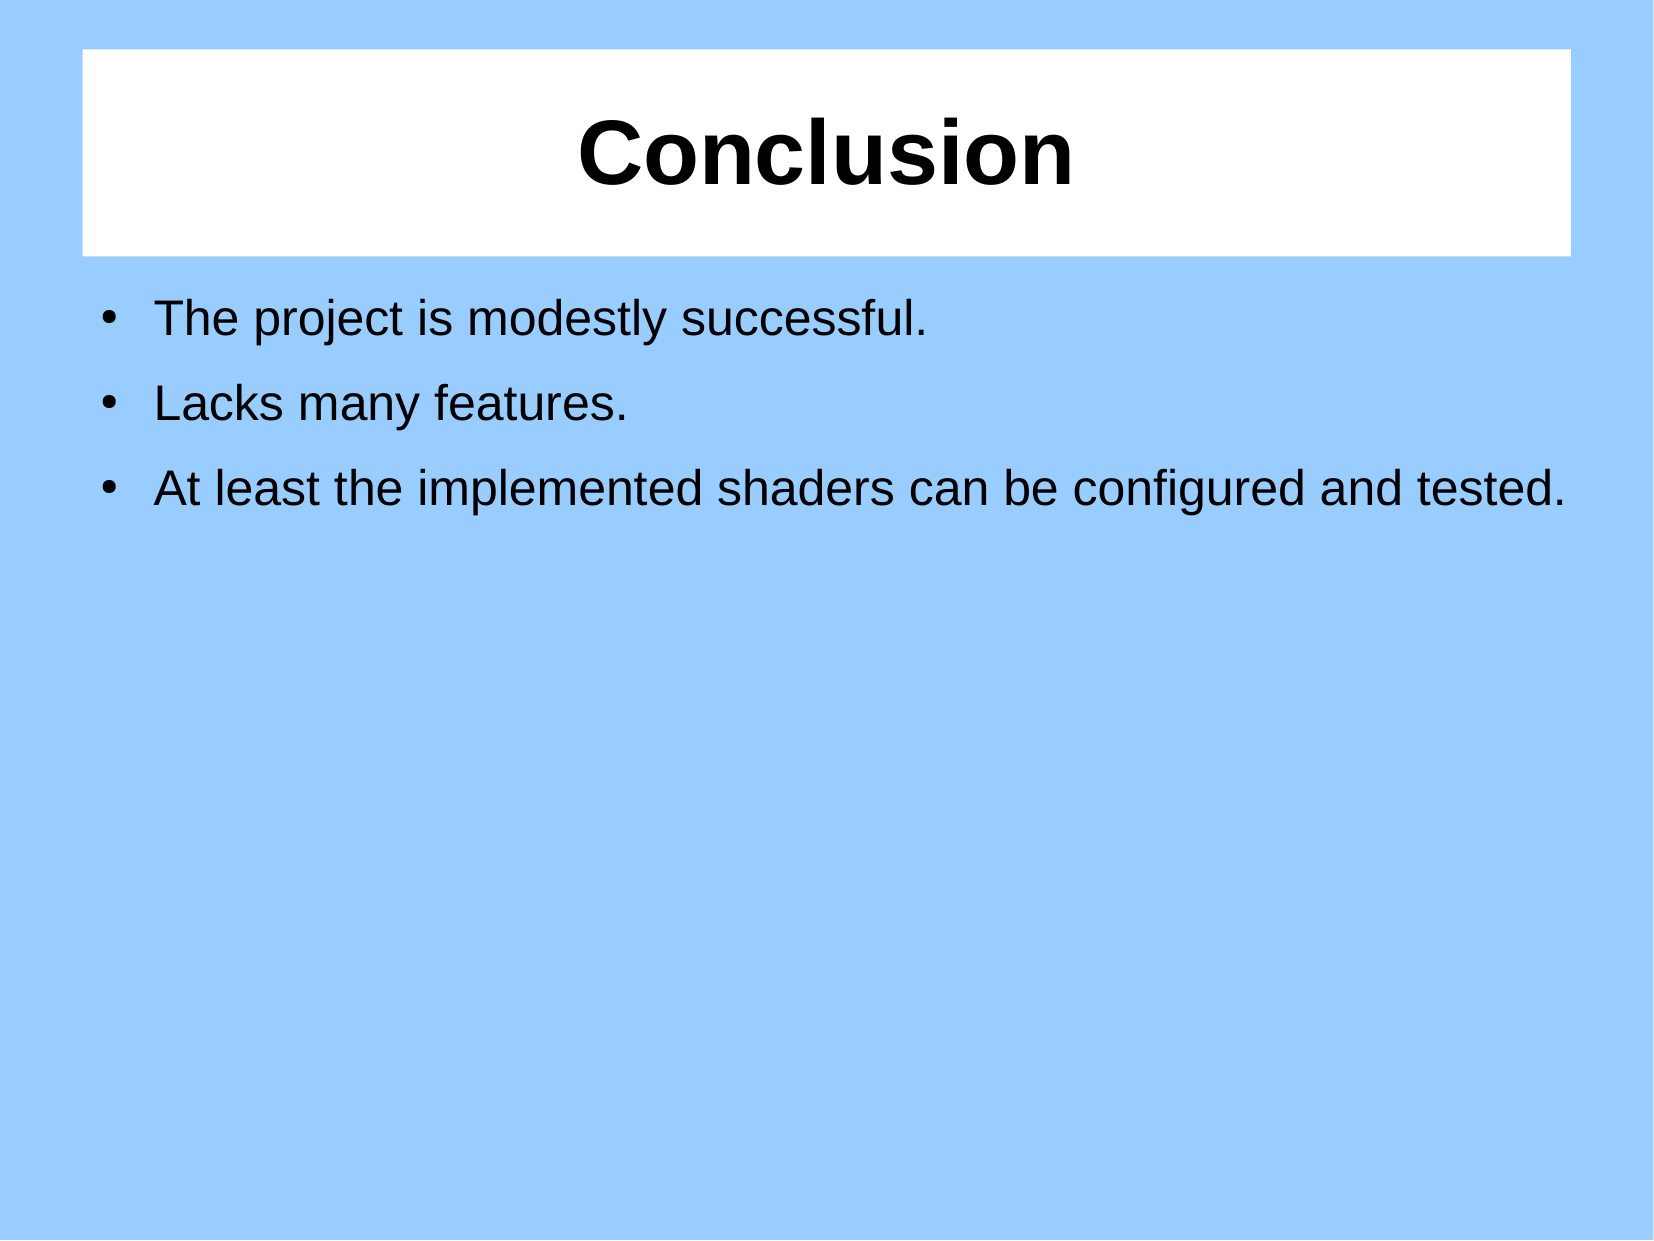

# Conclusion
The project is modestly successful.
Lacks many features.
At least the implemented shaders can be configured and tested.